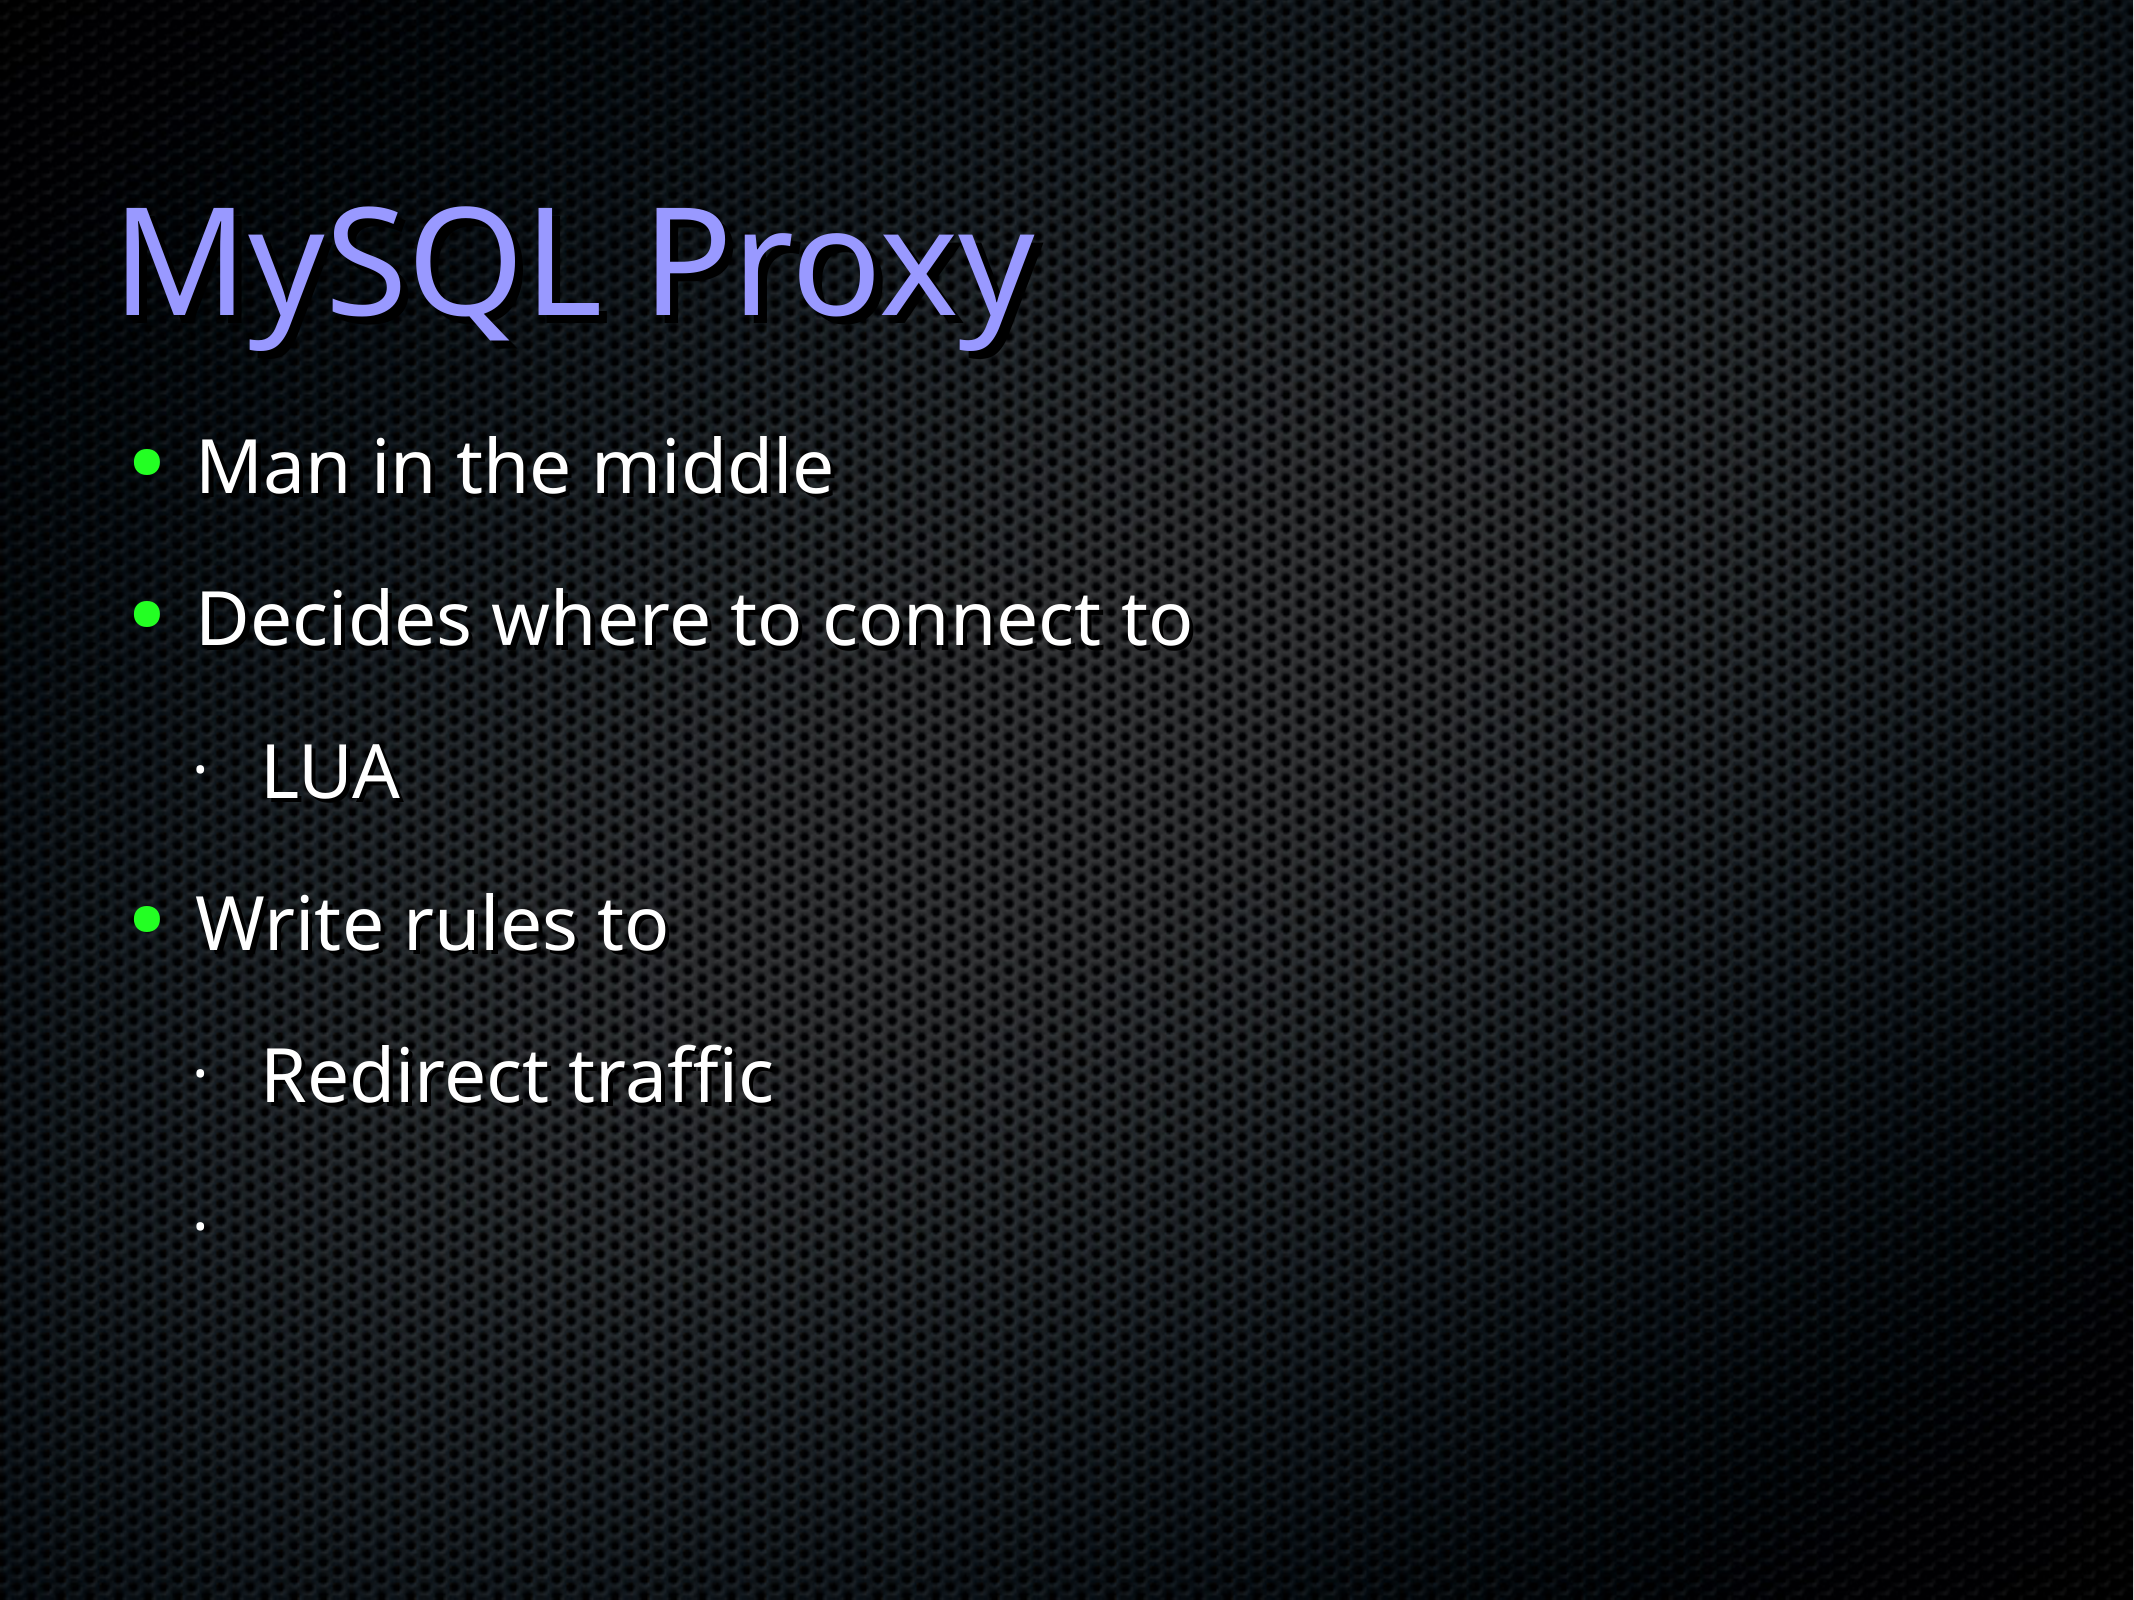

# MySQL Proxy
Man in the middle
Decides where to connect to
LUA
Write rules to
Redirect traffic